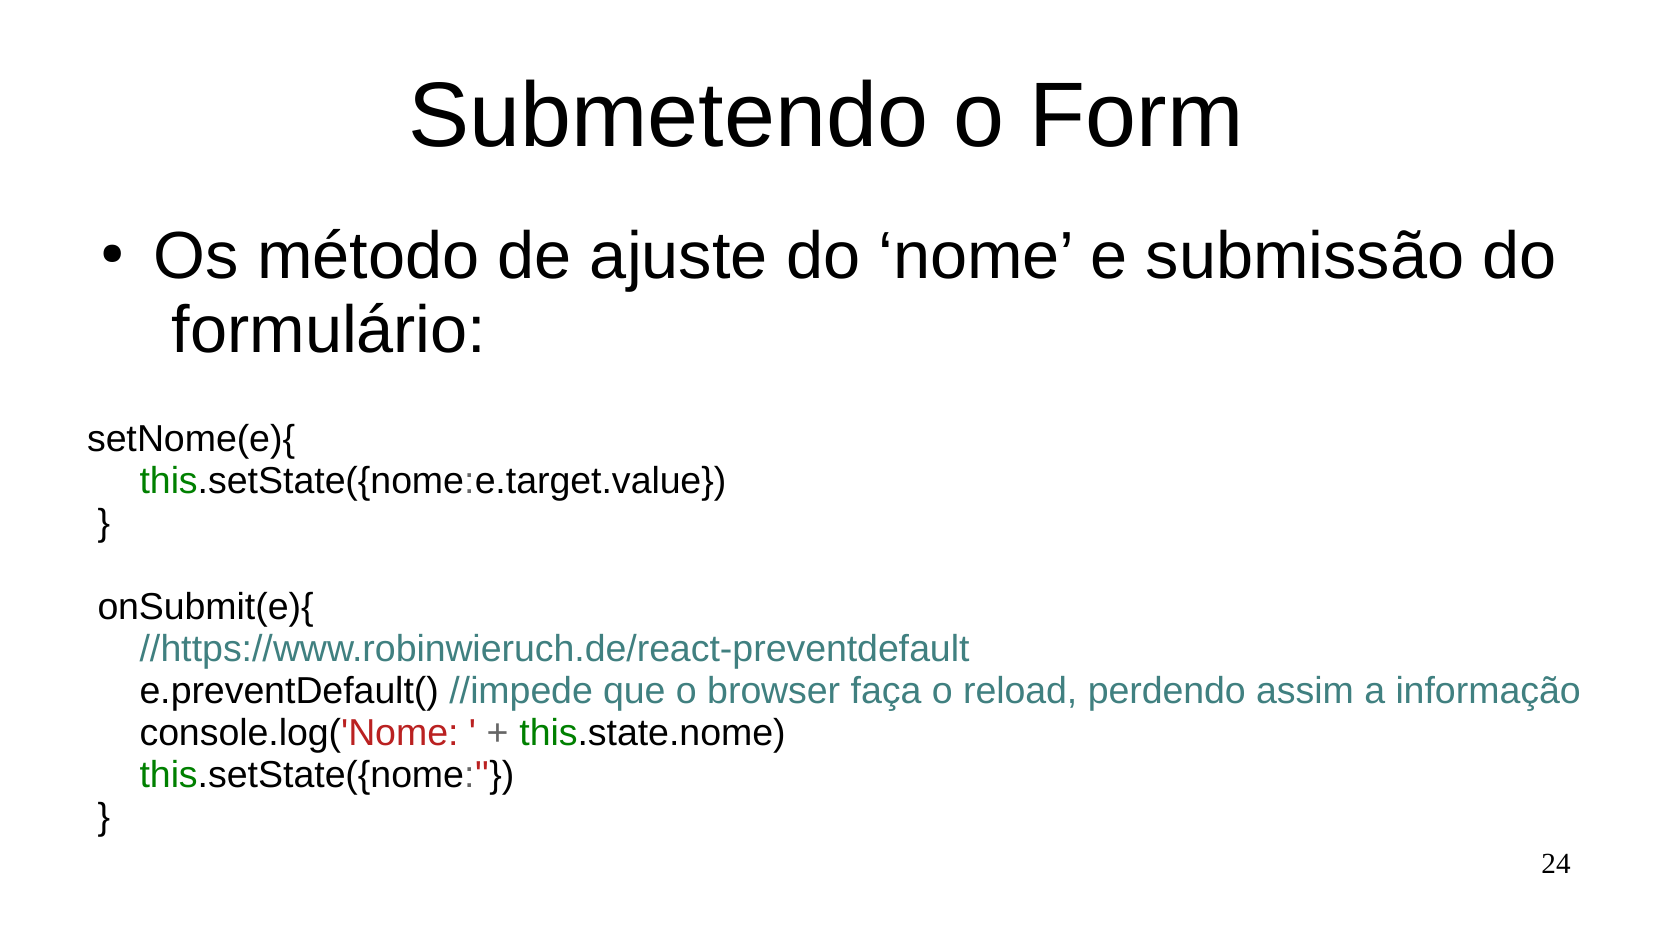

# Submetendo o Form
Os método de ajuste do ‘nome’ e submissão do formulário:
 setNome(e){
 this.setState({nome:e.target.value})
 }
 onSubmit(e){
 //https://www.robinwieruch.de/react-preventdefault
 e.preventDefault() //impede que o browser faça o reload, perdendo assim a informação
 console.log('Nome: ' + this.state.nome)
 this.setState({nome:''})
 }
24